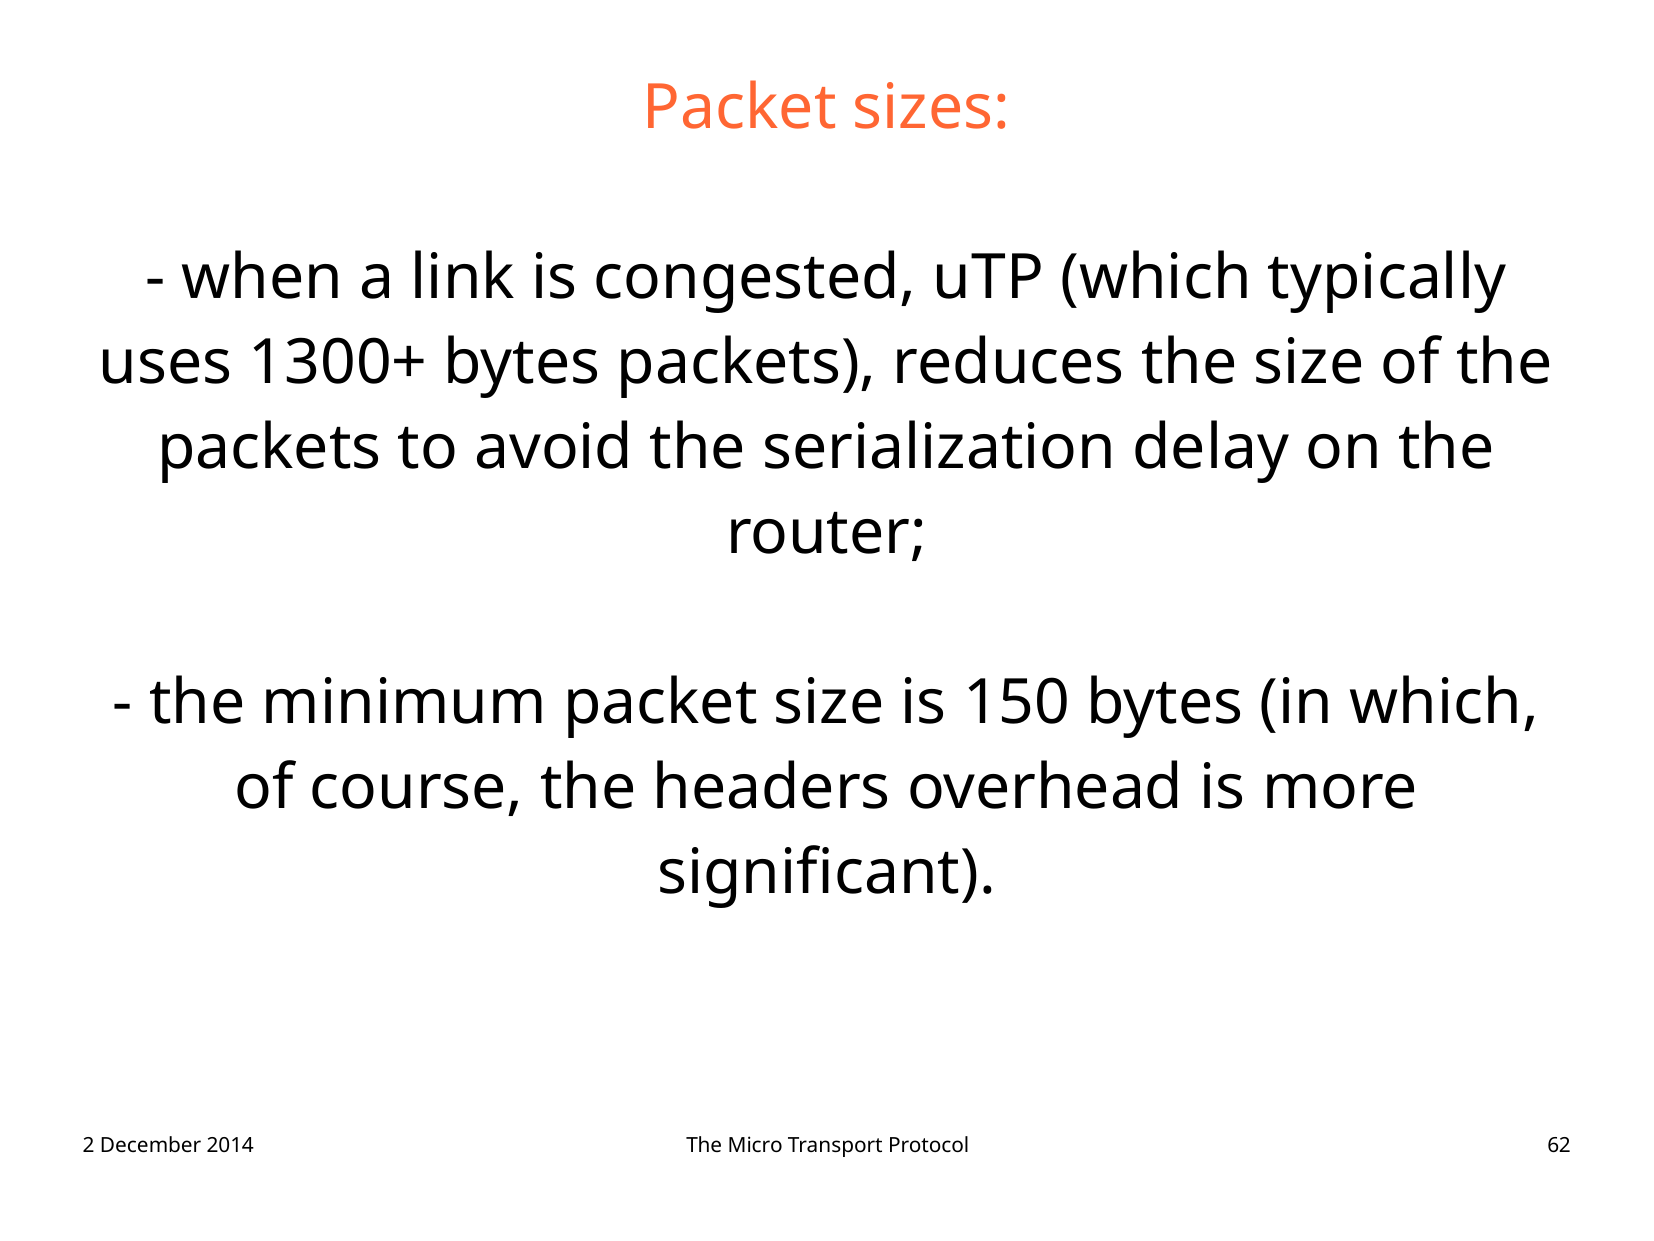

# Packet sizes:
- when a link is congested, uTP (which typically uses 1300+ bytes packets), reduces the size of the packets to avoid the serialization delay on the router;
- the minimum packet size is 150 bytes (in which, of course, the headers overhead is more significant).
2 December 2014
The Micro Transport Protocol
62